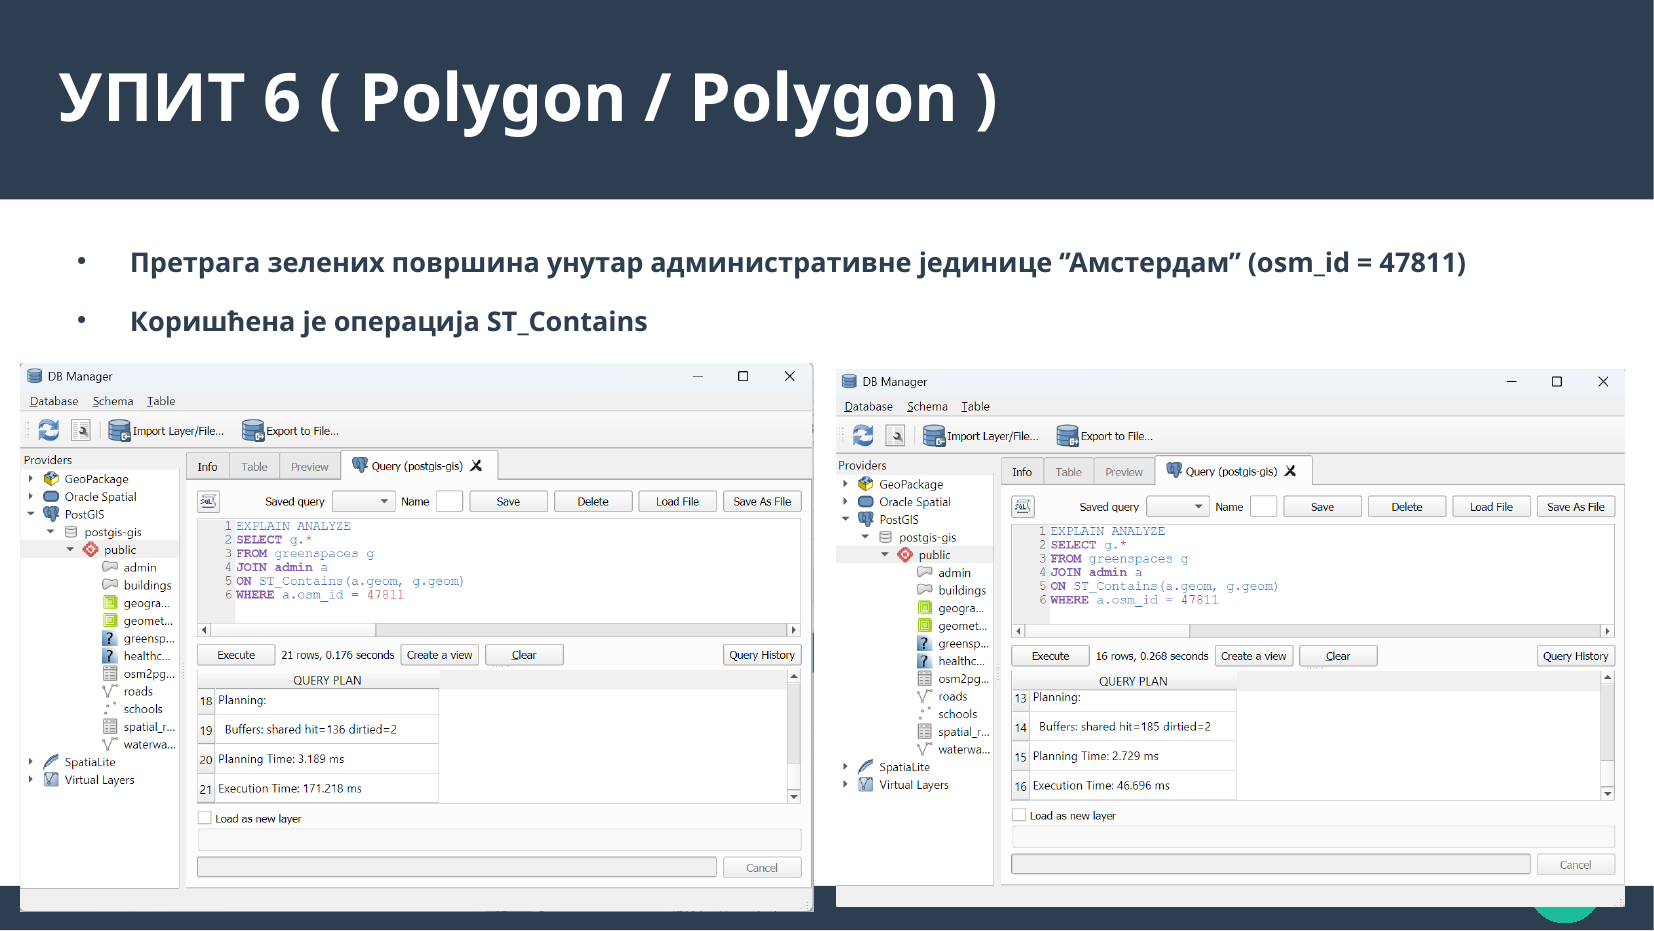

# УПИТ 6 ( Polygon / Polygon )
Претрага зелених површина унутар административне јединице ‘’Амстердам’’ (osm_id = 47811)
Коришћена је операција ST_Contains
10